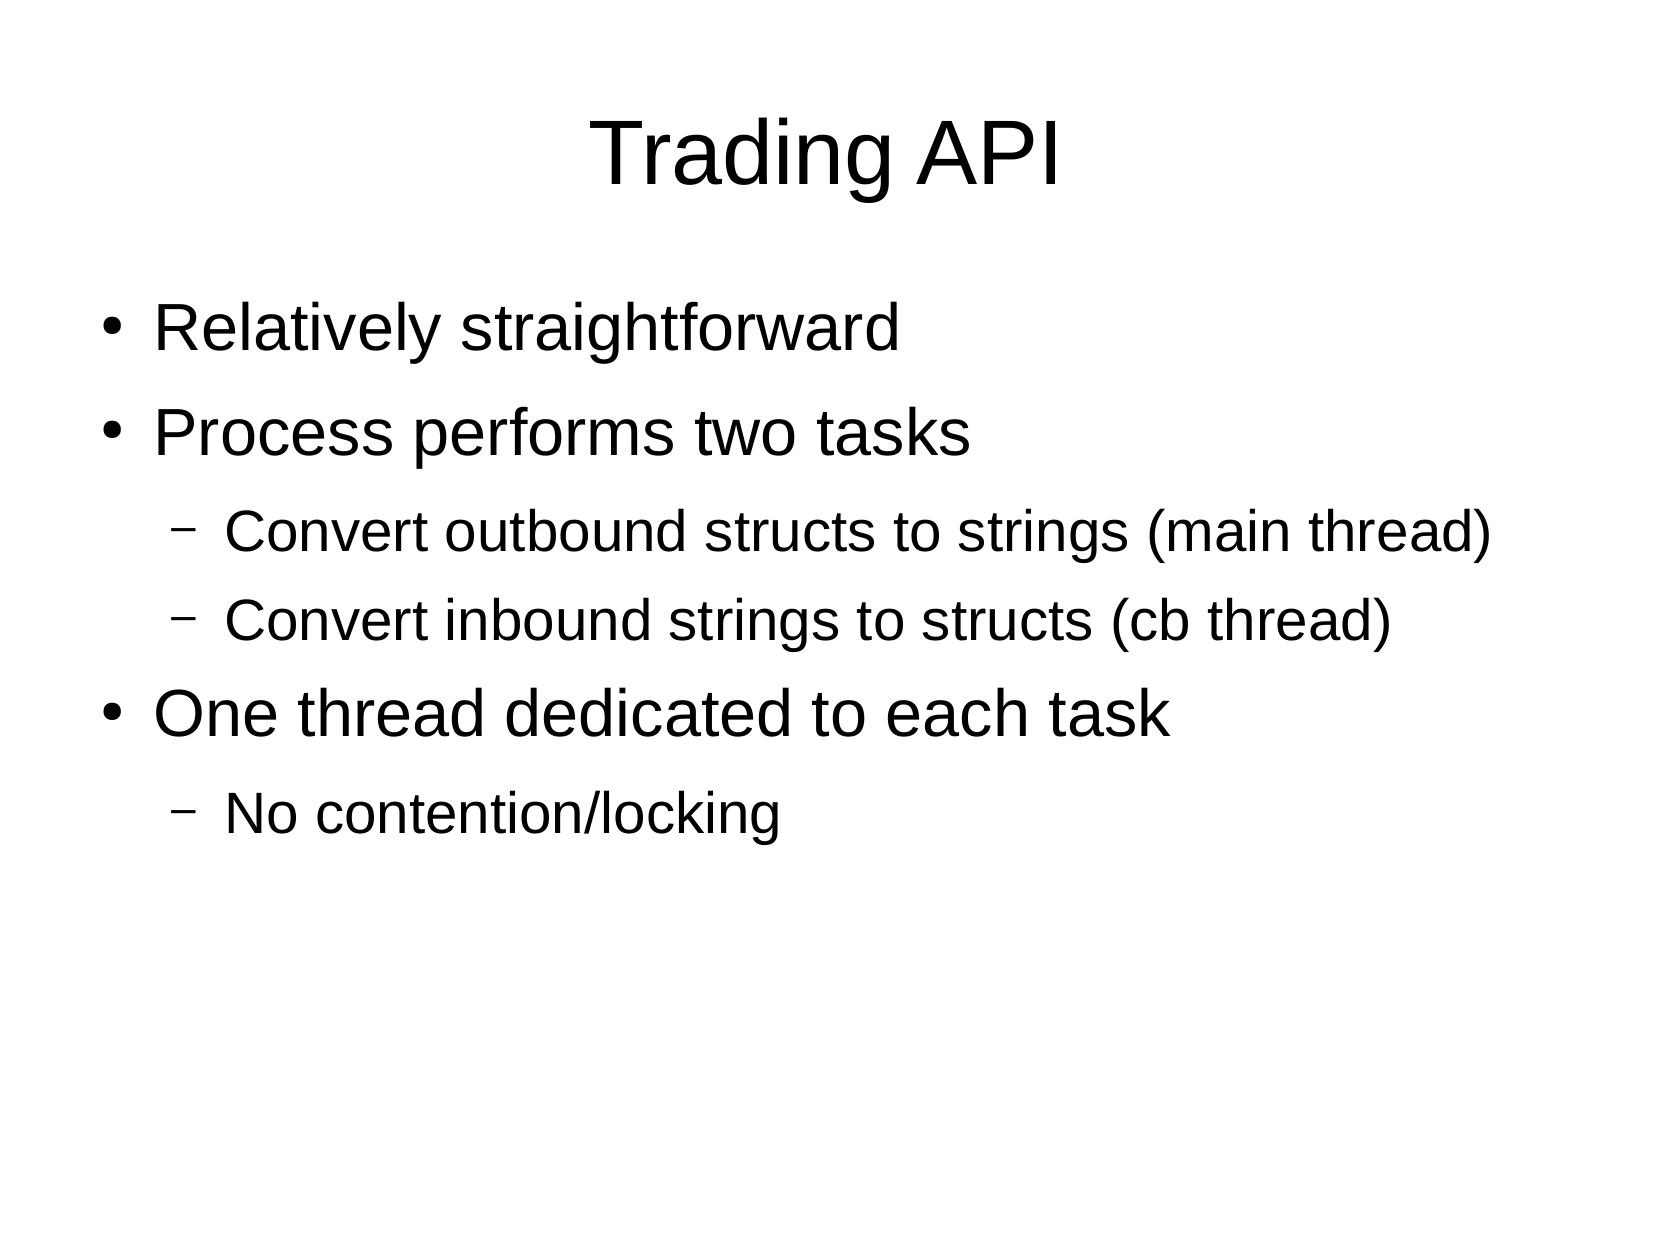

# Trading API
Relatively straightforward
Process performs two tasks
Convert outbound structs to strings (main thread)
Convert inbound strings to structs (cb thread)
One thread dedicated to each task
No contention/locking